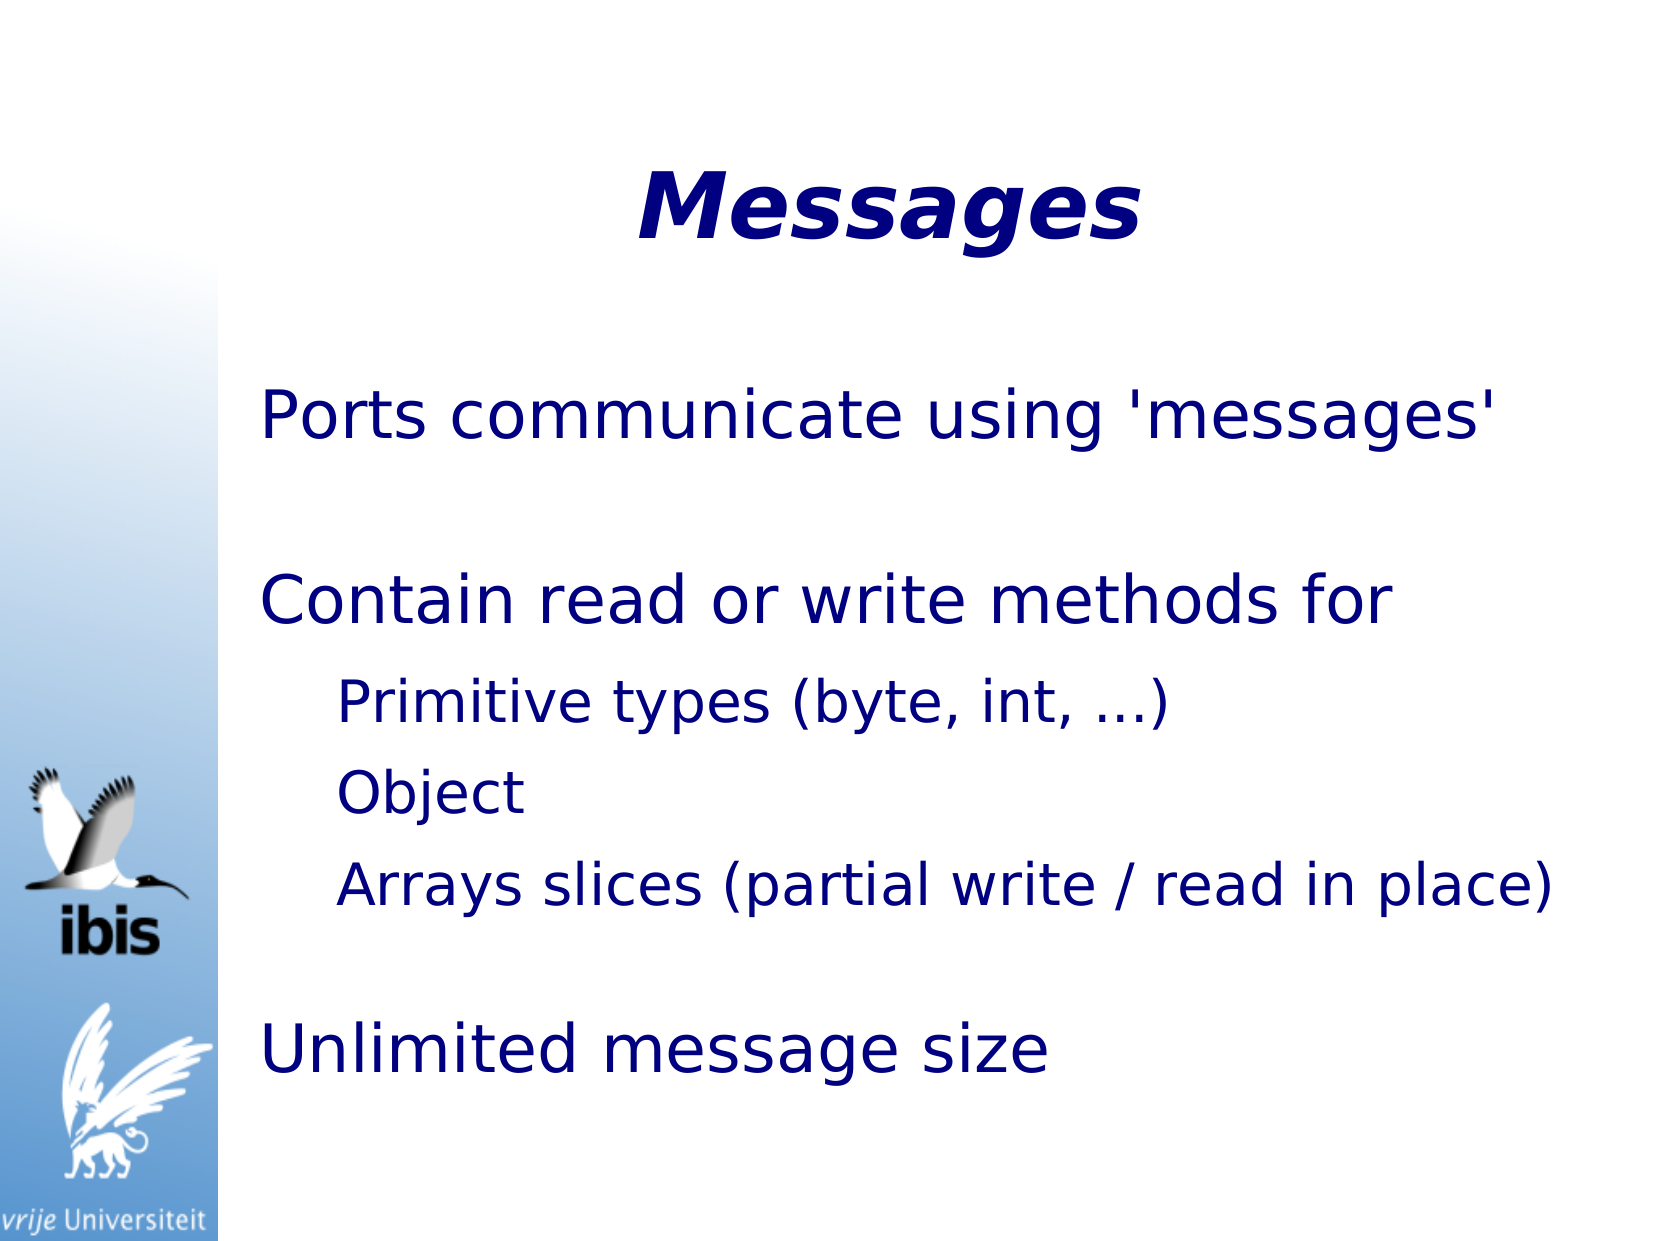

# Messages
Ports communicate using 'messages'
Contain read or write methods for
Primitive types (byte, int, ...)
Object
Arrays slices (partial write / read in place)
Unlimited message size